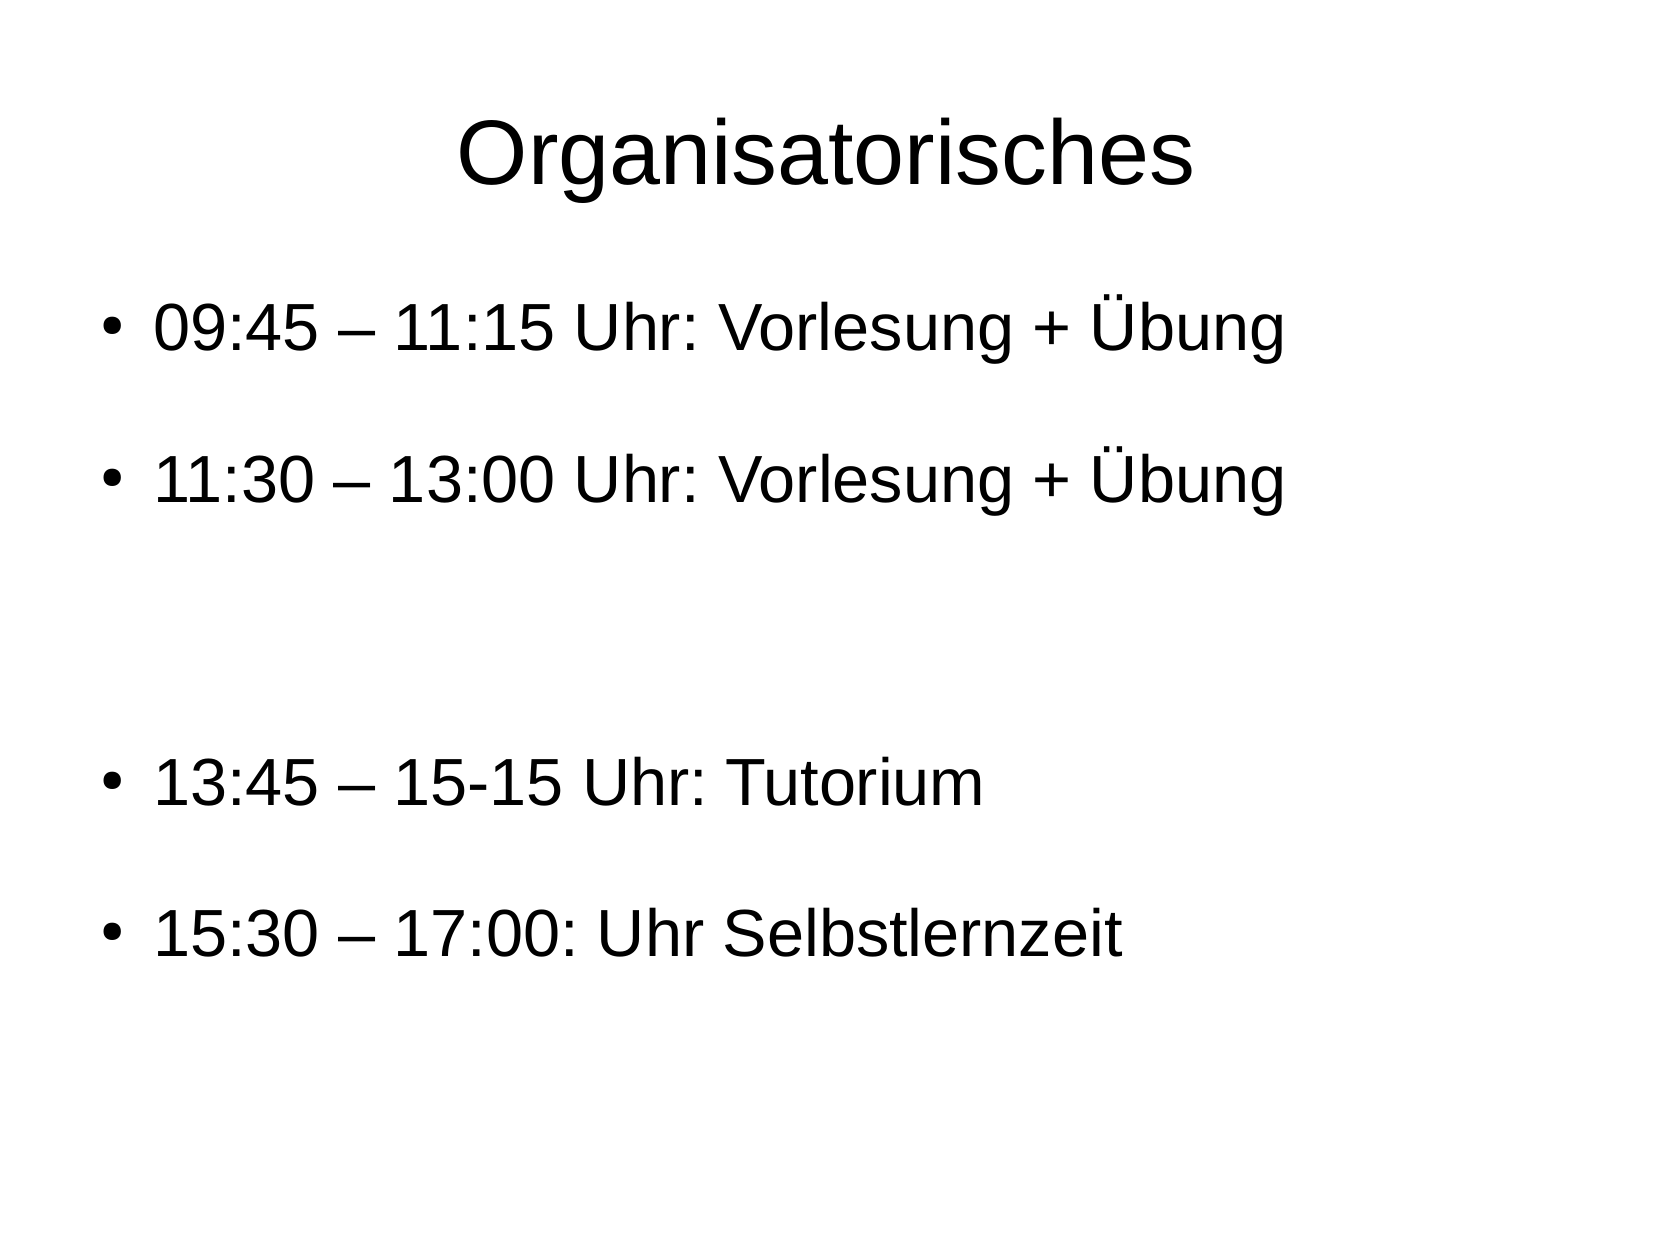

# Organisatorisches
09:45 – 11:15 Uhr: Vorlesung + Übung
11:30 – 13:00 Uhr: Vorlesung + Übung
13:45 – 15-15 Uhr: Tutorium
15:30 – 17:00: Uhr Selbstlernzeit